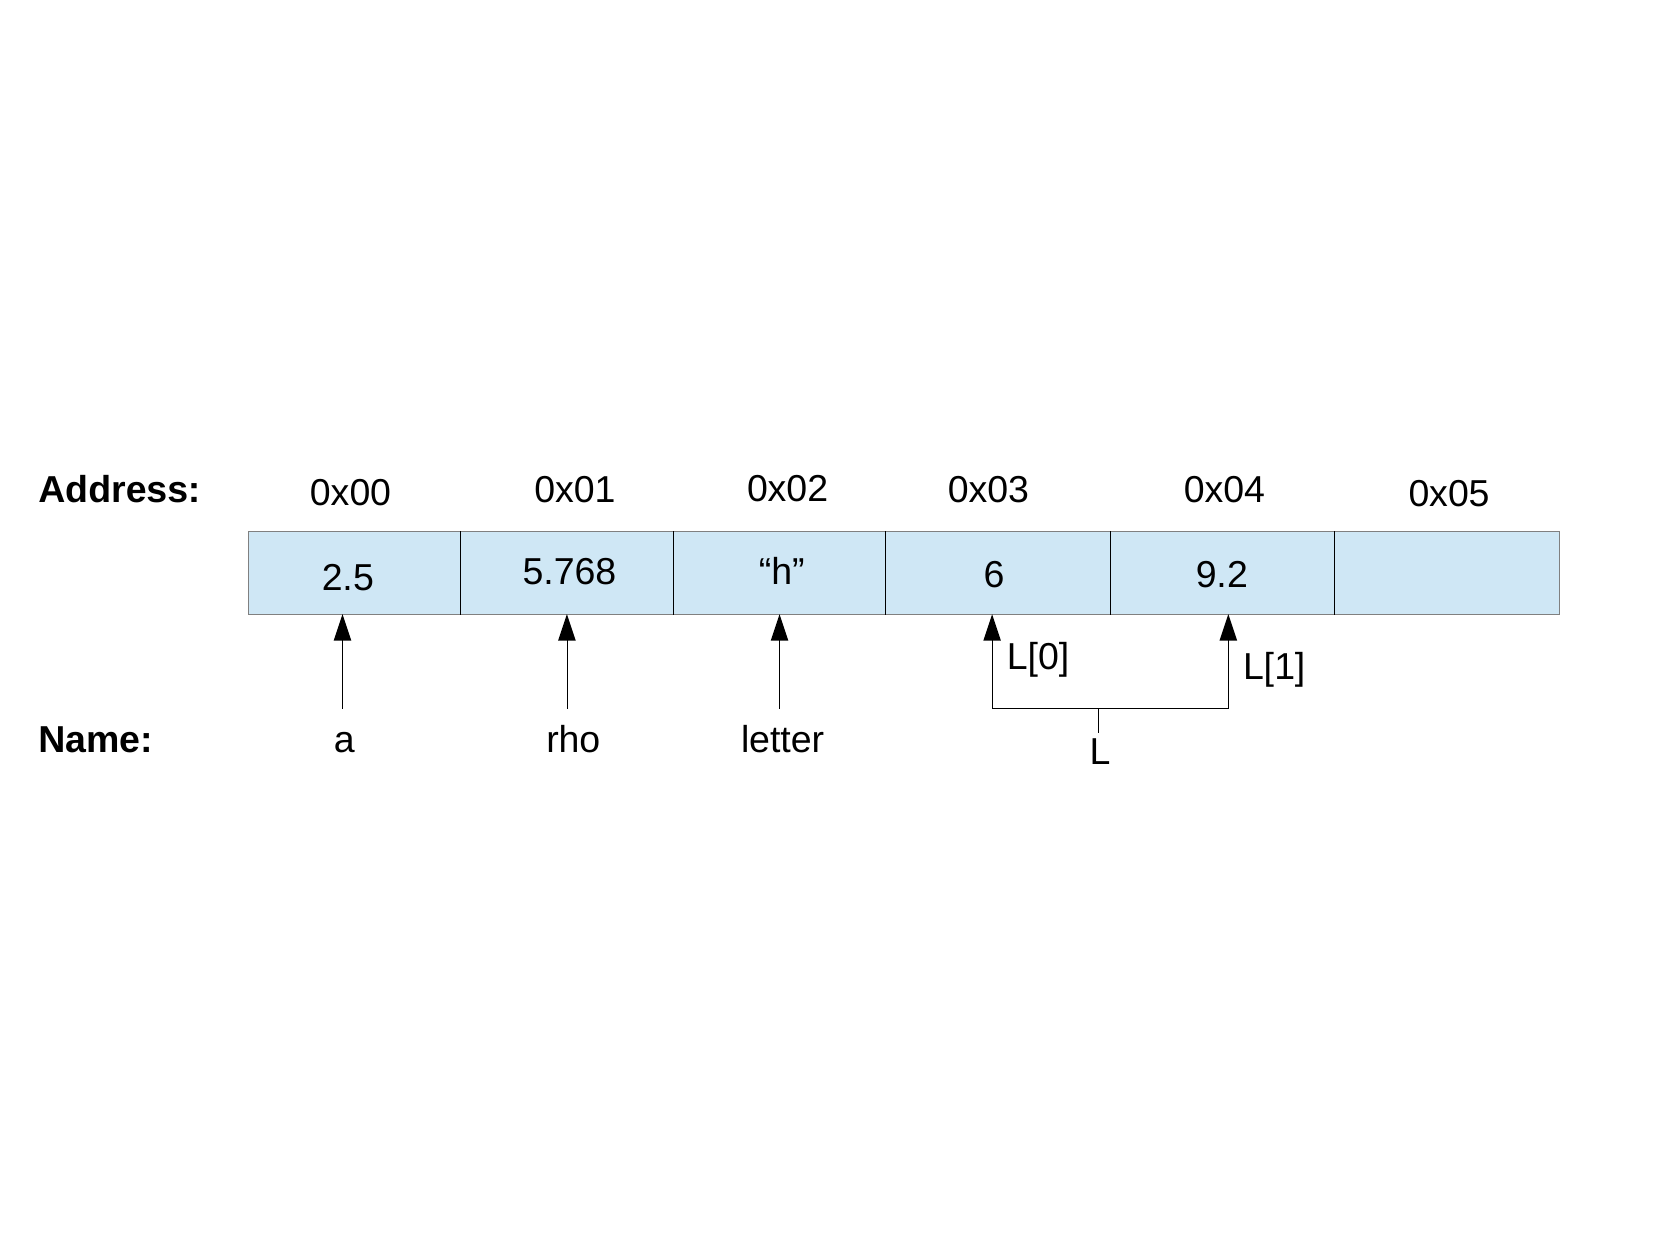

#
0x02
Address:
0x01
0x03
0x04
0x00
0x05
5.768
“h”
6
9.2
2.5
L[0]
L[1]
Name:
a
rho
letter
L